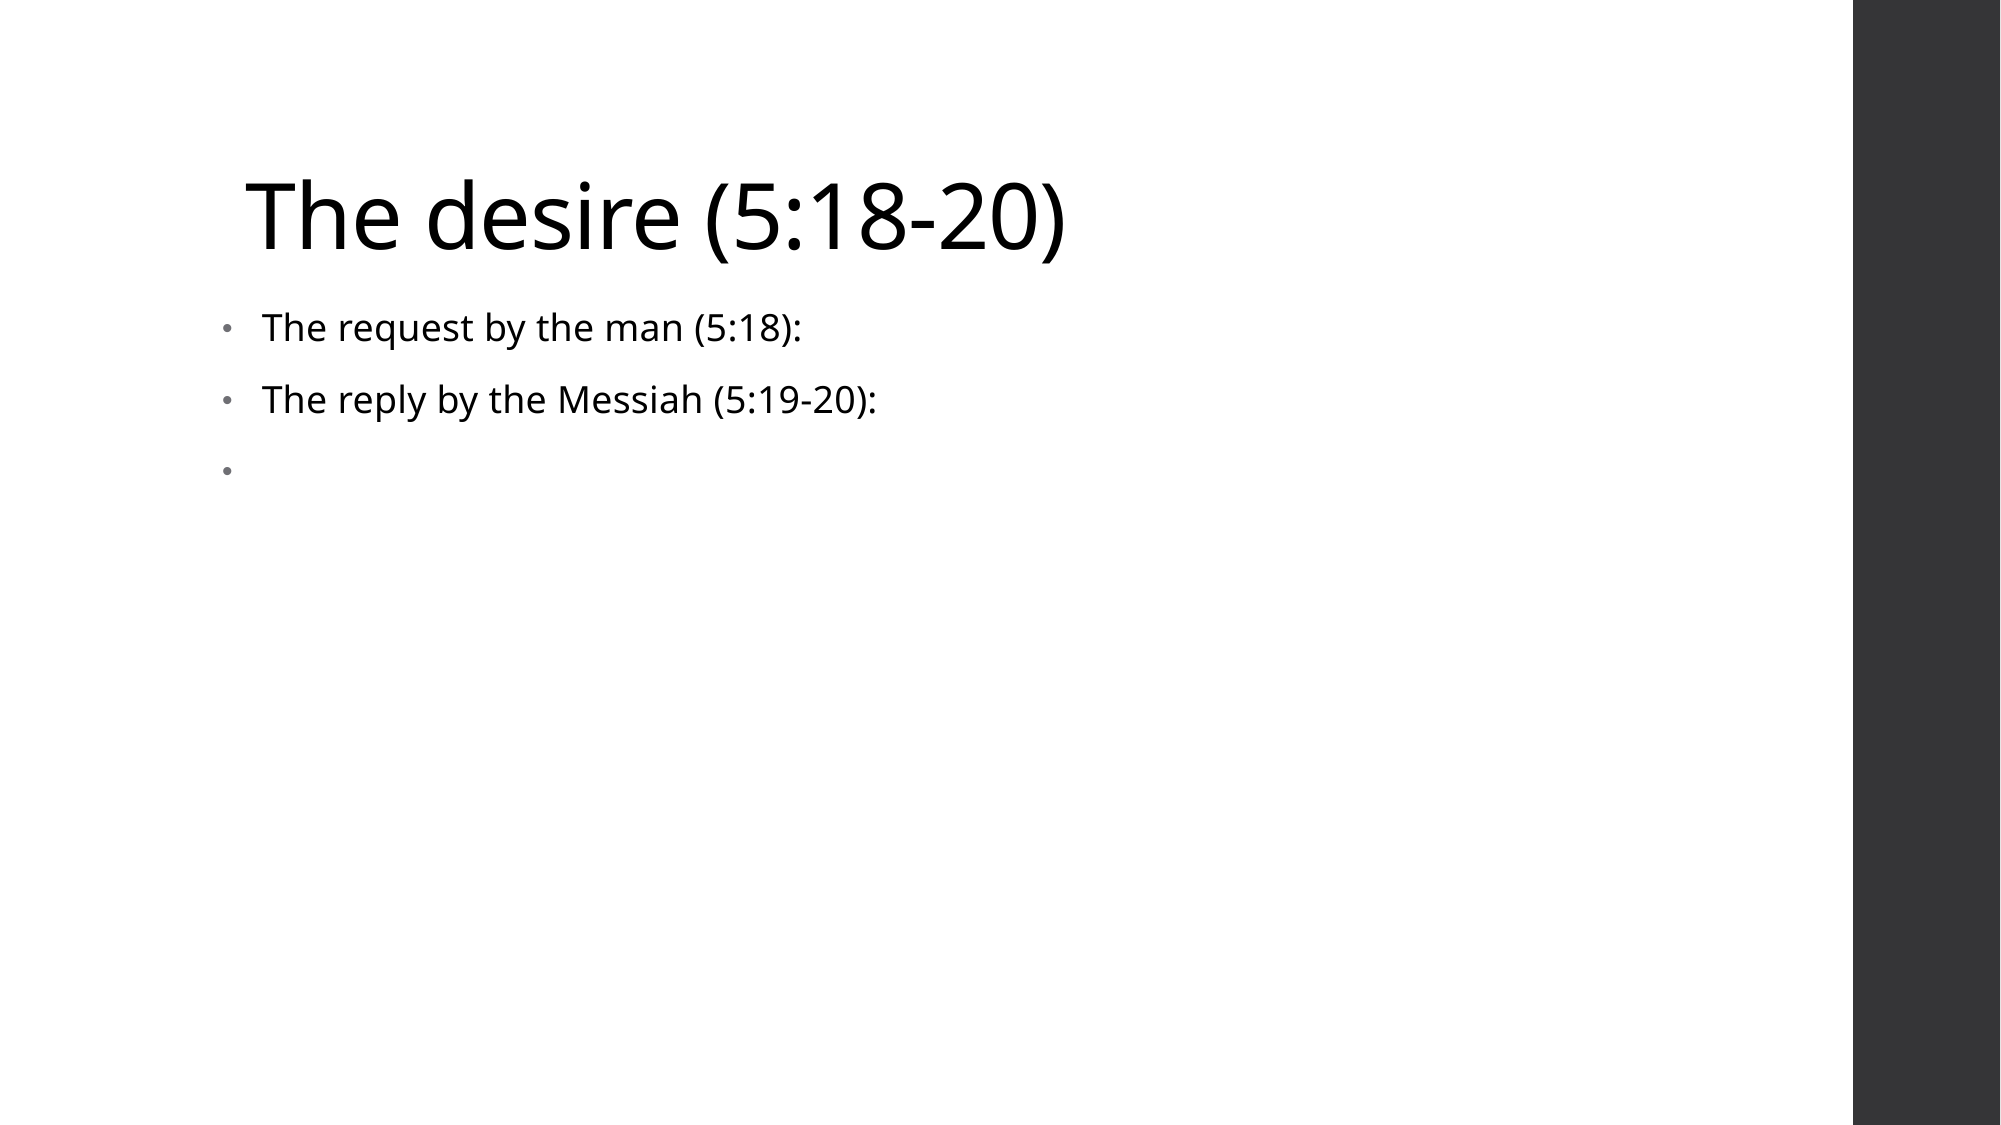

# The desire (5:18-20)
 The request by the man (5:18):
 The reply by the Messiah (5:19-20):